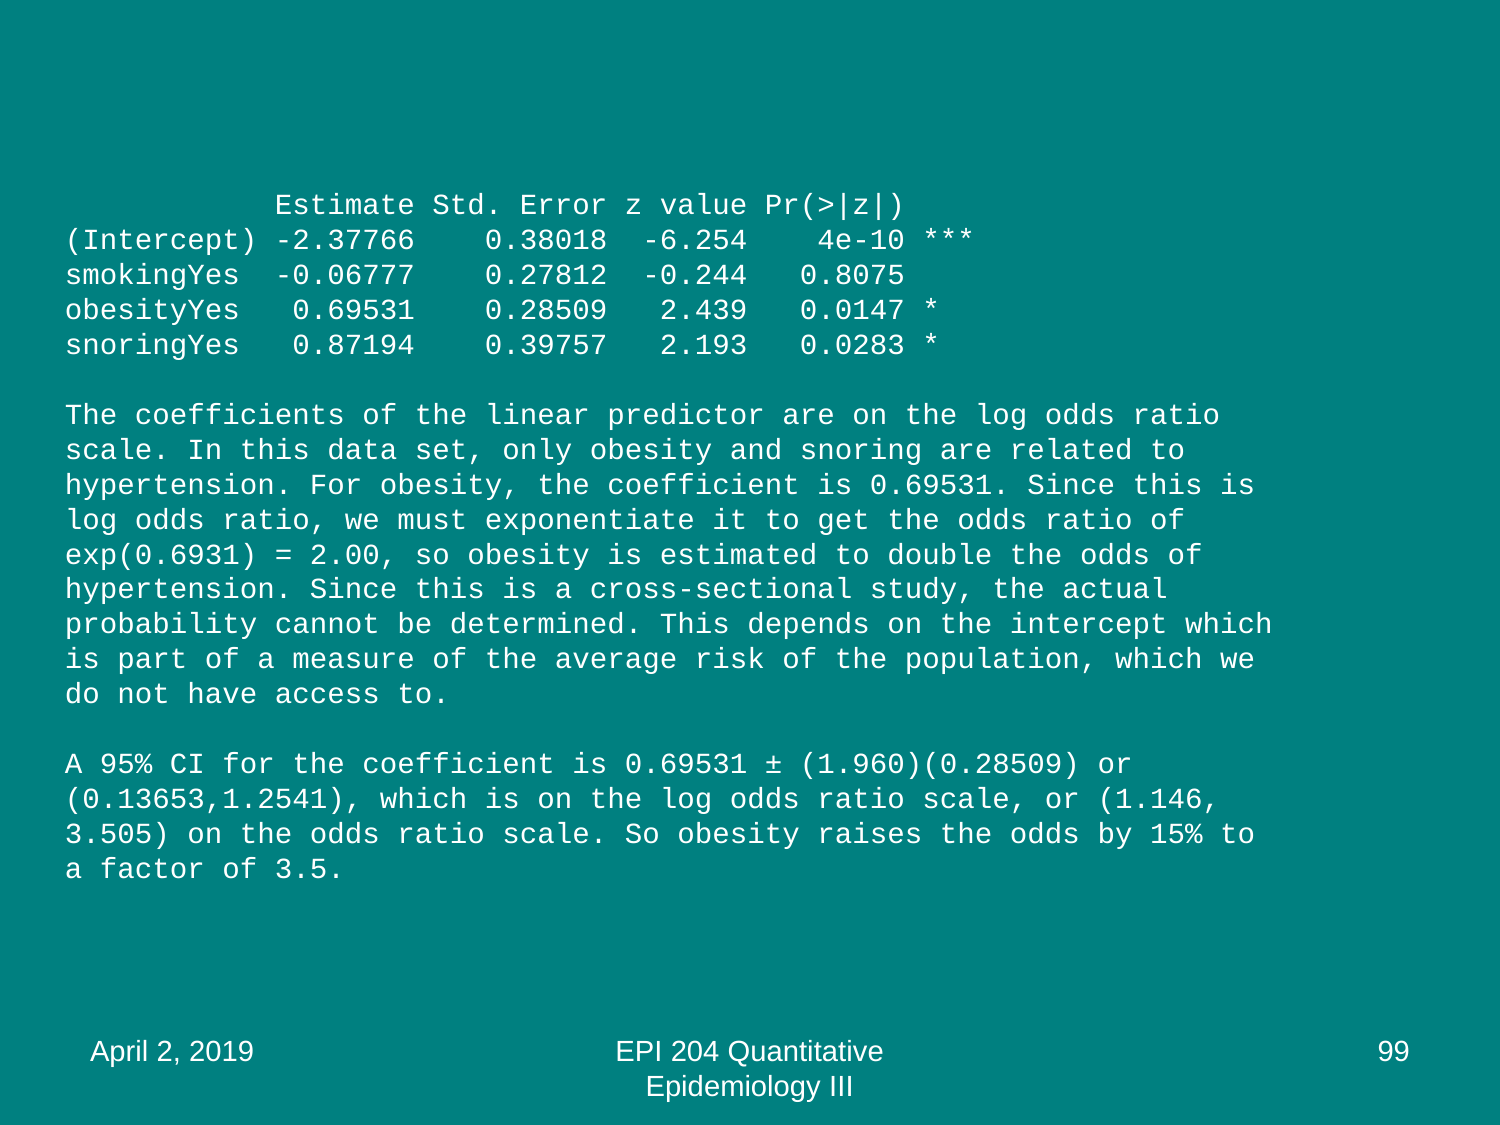

Estimate Std. Error z value Pr(>|z|)
(Intercept) -2.37766 0.38018 -6.254 4e-10 ***
smokingYes -0.06777 0.27812 -0.244 0.8075
obesityYes 0.69531 0.28509 2.439 0.0147 *
snoringYes 0.87194 0.39757 2.193 0.0283 *
The coefficients of the linear predictor are on the log odds ratio scale. In this data set, only obesity and snoring are related to hypertension. For obesity, the coefficient is 0.69531. Since this is log odds ratio, we must exponentiate it to get the odds ratio of exp(0.6931) = 2.00, so obesity is estimated to double the odds of hypertension. Since this is a cross-sectional study, the actual probability cannot be determined. This depends on the intercept which is part of a measure of the average risk of the population, which we do not have access to.
A 95% CI for the coefficient is 0.69531 ± (1.960)(0.28509) or (0.13653,1.2541), which is on the log odds ratio scale, or (1.146, 3.505) on the odds ratio scale. So obesity raises the odds by 15% to a factor of 3.5.
April 2, 2019
EPI 204 Quantitative Epidemiology III